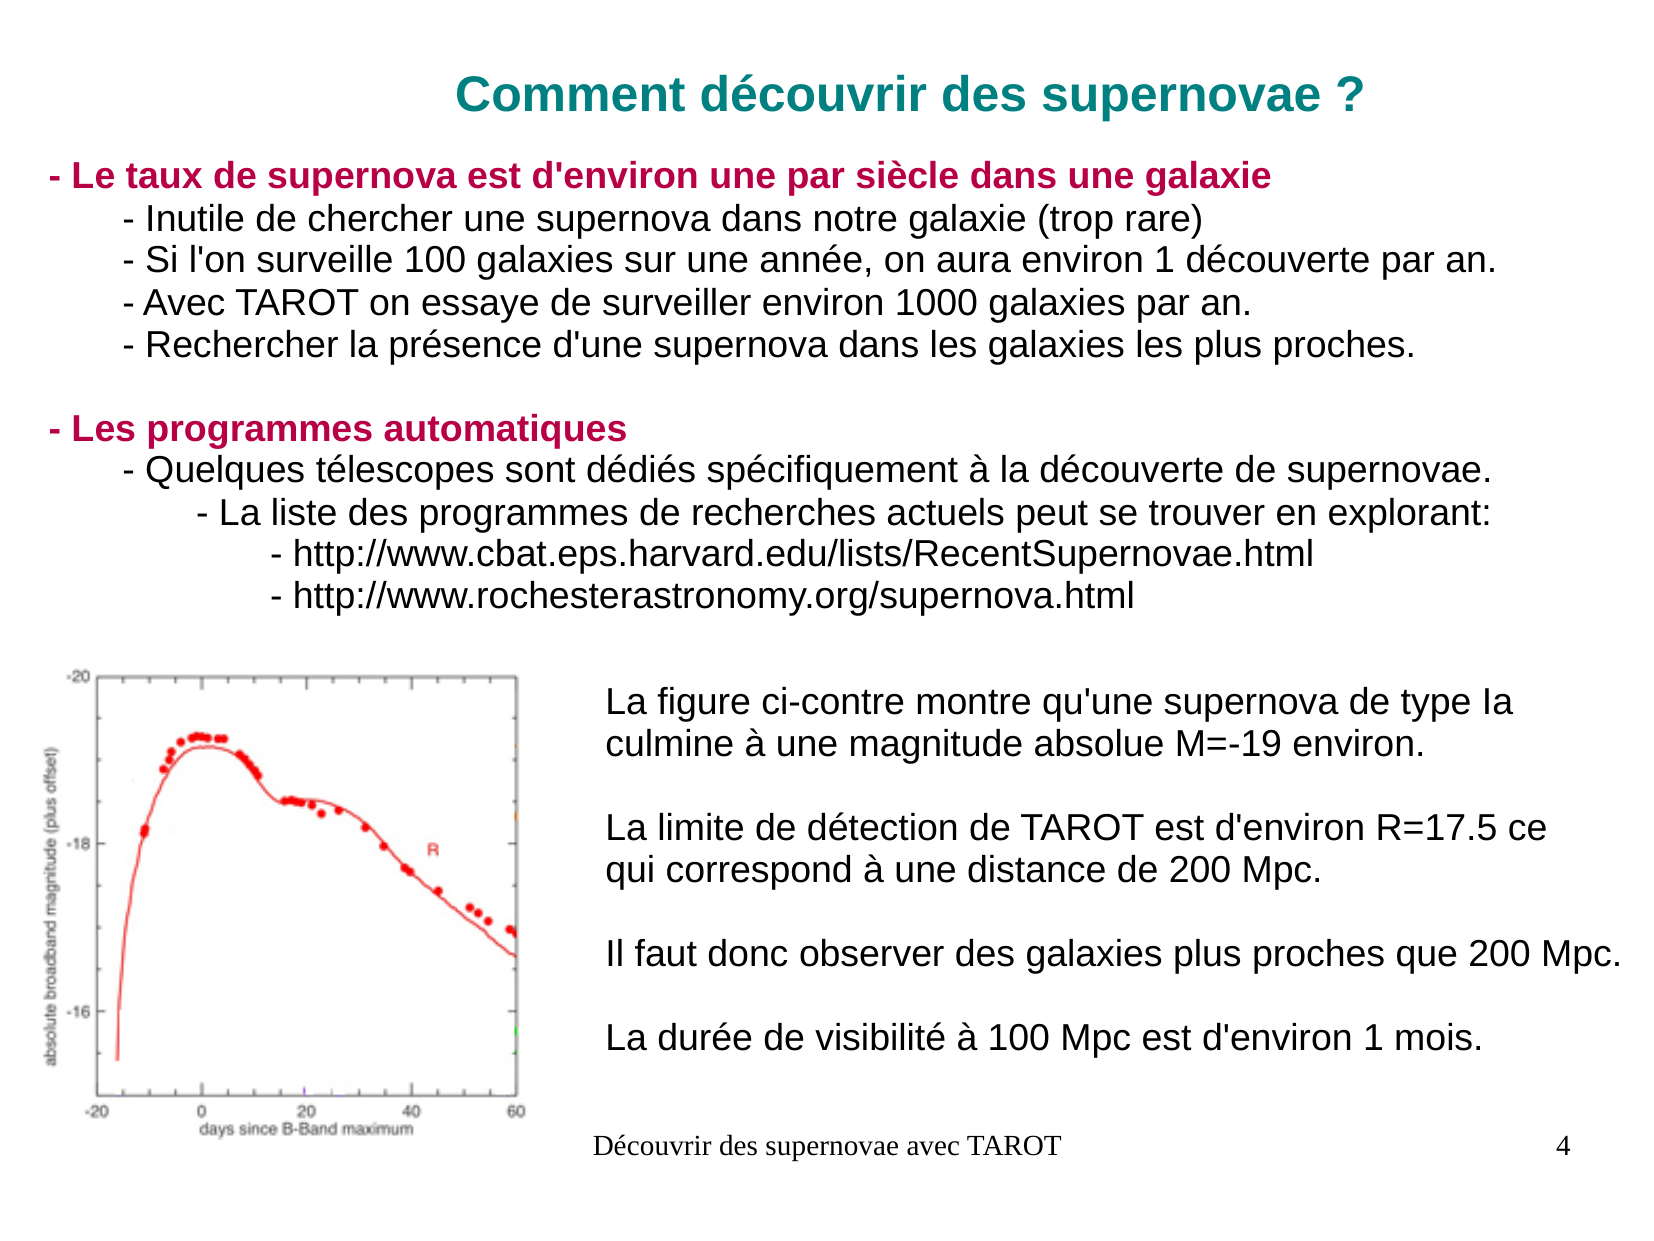

Comment découvrir des supernovae ?
- Le taux de supernova est d'environ une par siècle dans une galaxie
	- Inutile de chercher une supernova dans notre galaxie (trop rare)
	- Si l'on surveille 100 galaxies sur une année, on aura environ 1 découverte par an.
	- Avec TAROT on essaye de surveiller environ 1000 galaxies par an.
	- Rechercher la présence d'une supernova dans les galaxies les plus proches.
- Les programmes automatiques
	- Quelques télescopes sont dédiés spécifiquement à la découverte de supernovae.
		- La liste des programmes de recherches actuels peut se trouver en explorant:
			- http://www.cbat.eps.harvard.edu/lists/RecentSupernovae.html
			- http://www.rochesterastronomy.org/supernova.html
La figure ci-contre montre qu'une supernova de type Ia
culmine à une magnitude absolue M=-19 environ.
La limite de détection de TAROT est d'environ R=17.5 ce
qui correspond à une distance de 200 Mpc.
Il faut donc observer des galaxies plus proches que 200 Mpc.
La durée de visibilité à 100 Mpc est d'environ 1 mois.
Découvrir des supernovae avec TAROT
4